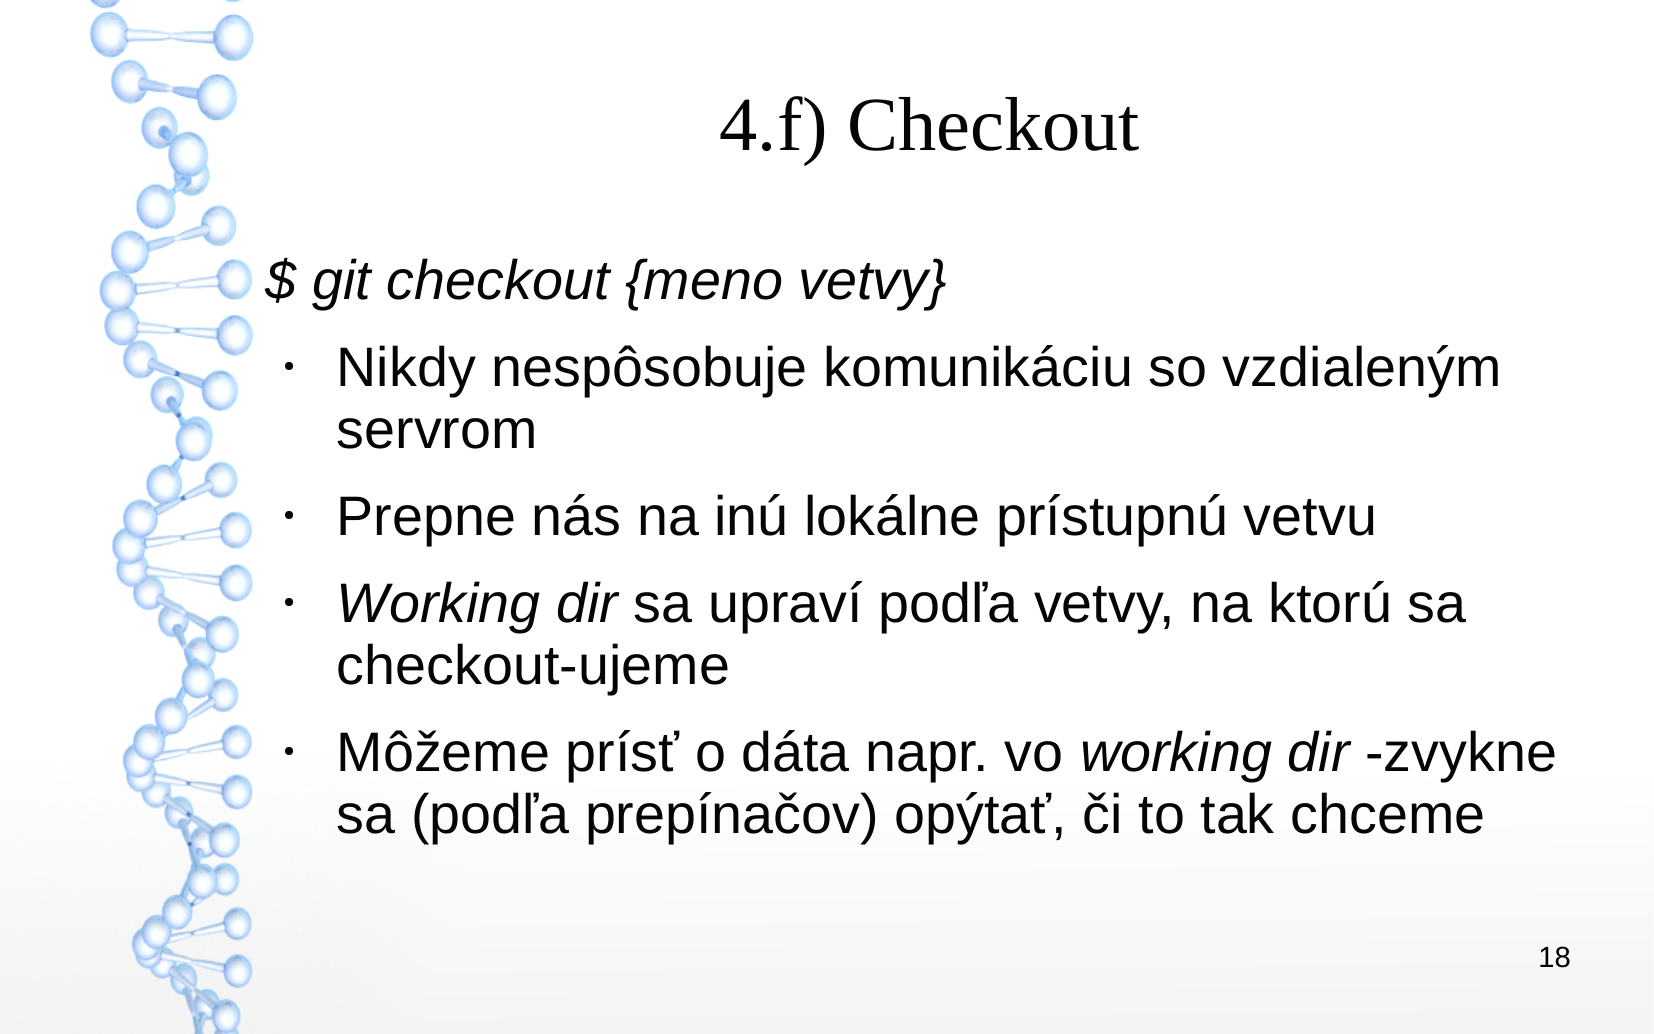

# 4.f) Checkout
$ git checkout {meno vetvy}
Nikdy nespôsobuje komunikáciu so vzdialeným servrom
Prepne nás na inú lokálne prístupnú vetvu
Working dir sa upraví podľa vetvy, na ktorú sa checkout-ujeme
Môžeme prísť o dáta napr. vo working dir -zvykne sa (podľa prepínačov) opýtať, či to tak chceme
18